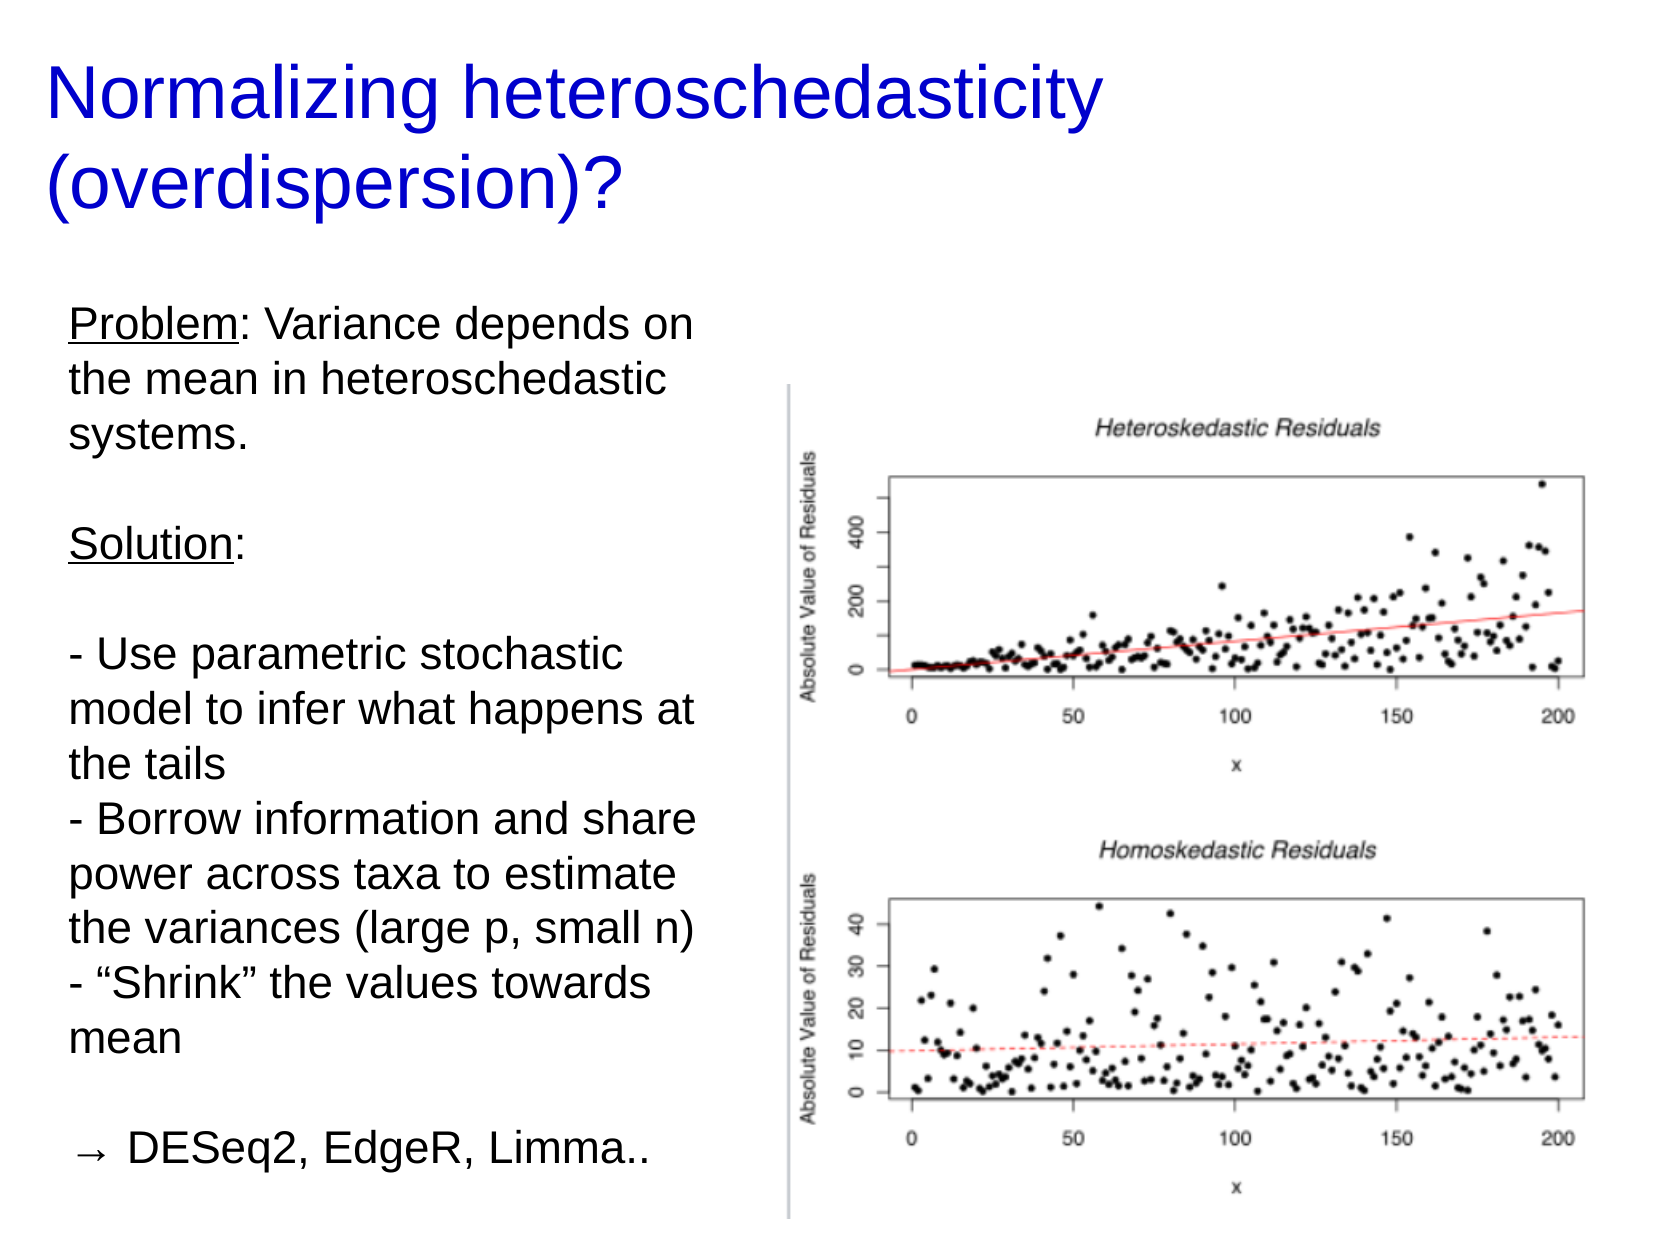

Normalizing heteroschedasticity (overdispersion)?
Problem: Variance depends on the mean in heteroschedastic systems.
Solution:
- Use parametric stochastic model to infer what happens at the tails
- Borrow information and share power across taxa to estimate the variances (large p, small n)
- “Shrink” the values towards mean
→ DESeq2, EdgeR, Limma..